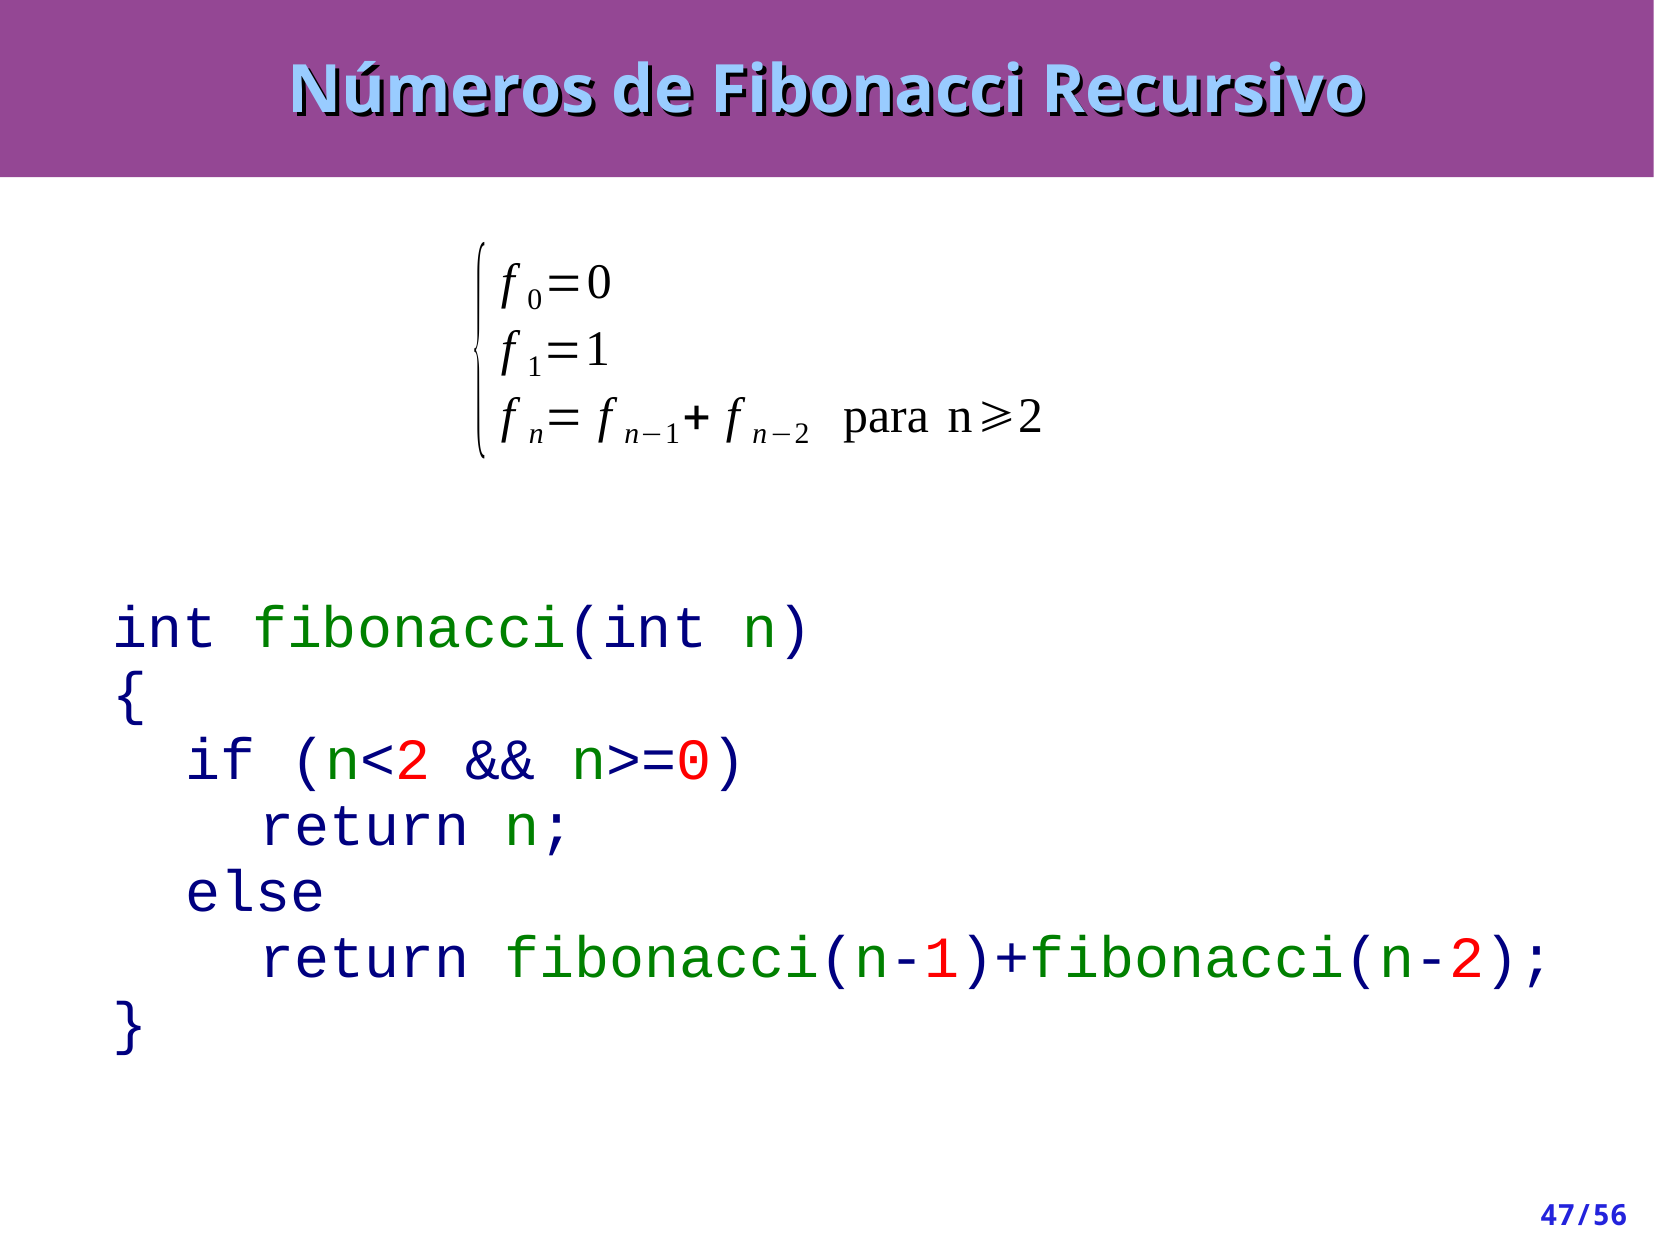

# Números de Fibonacci Recursivo
int fibonacci(int n)
{
	if (n<2 && n>=0)
		return n;
	else
		return fibonacci(n-1)+fibonacci(n-2);
}
47